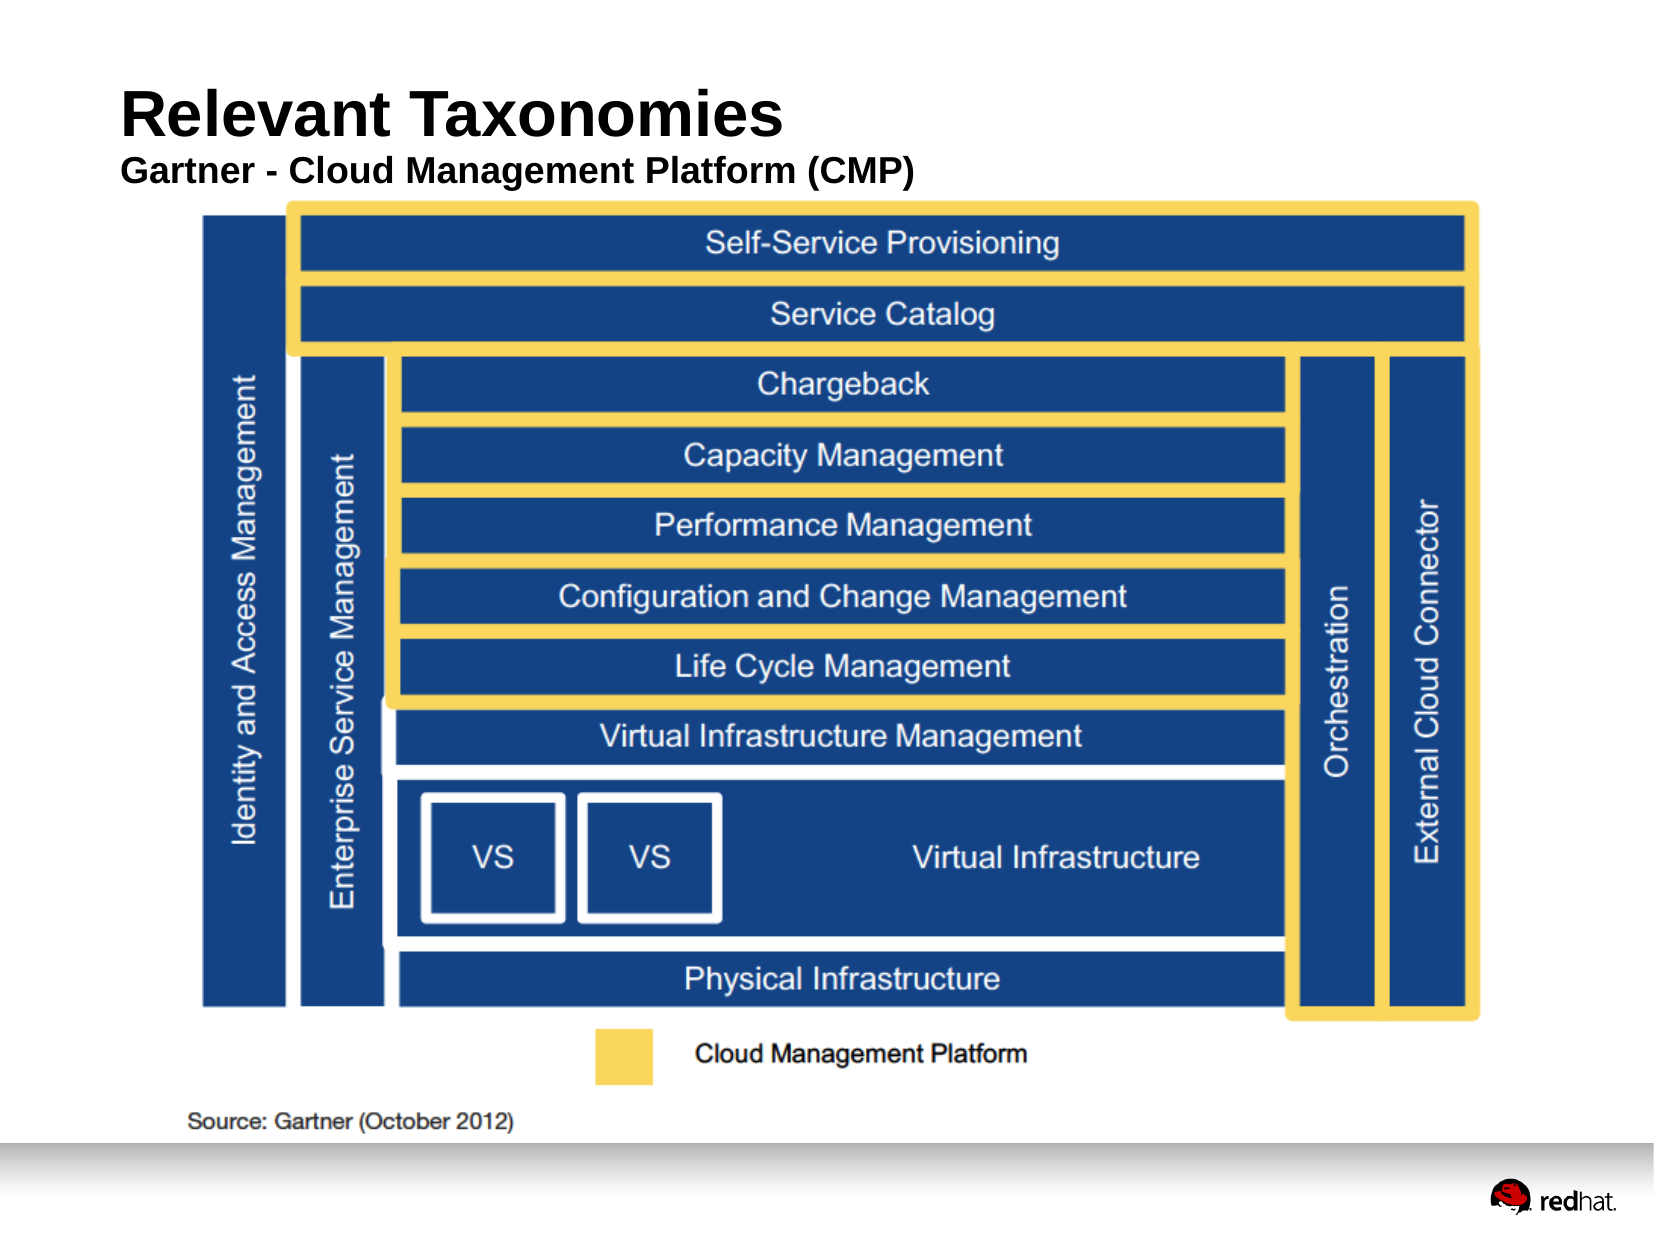

# Relevant Taxonomies Gartner - Cloud Management Platform (CMP)